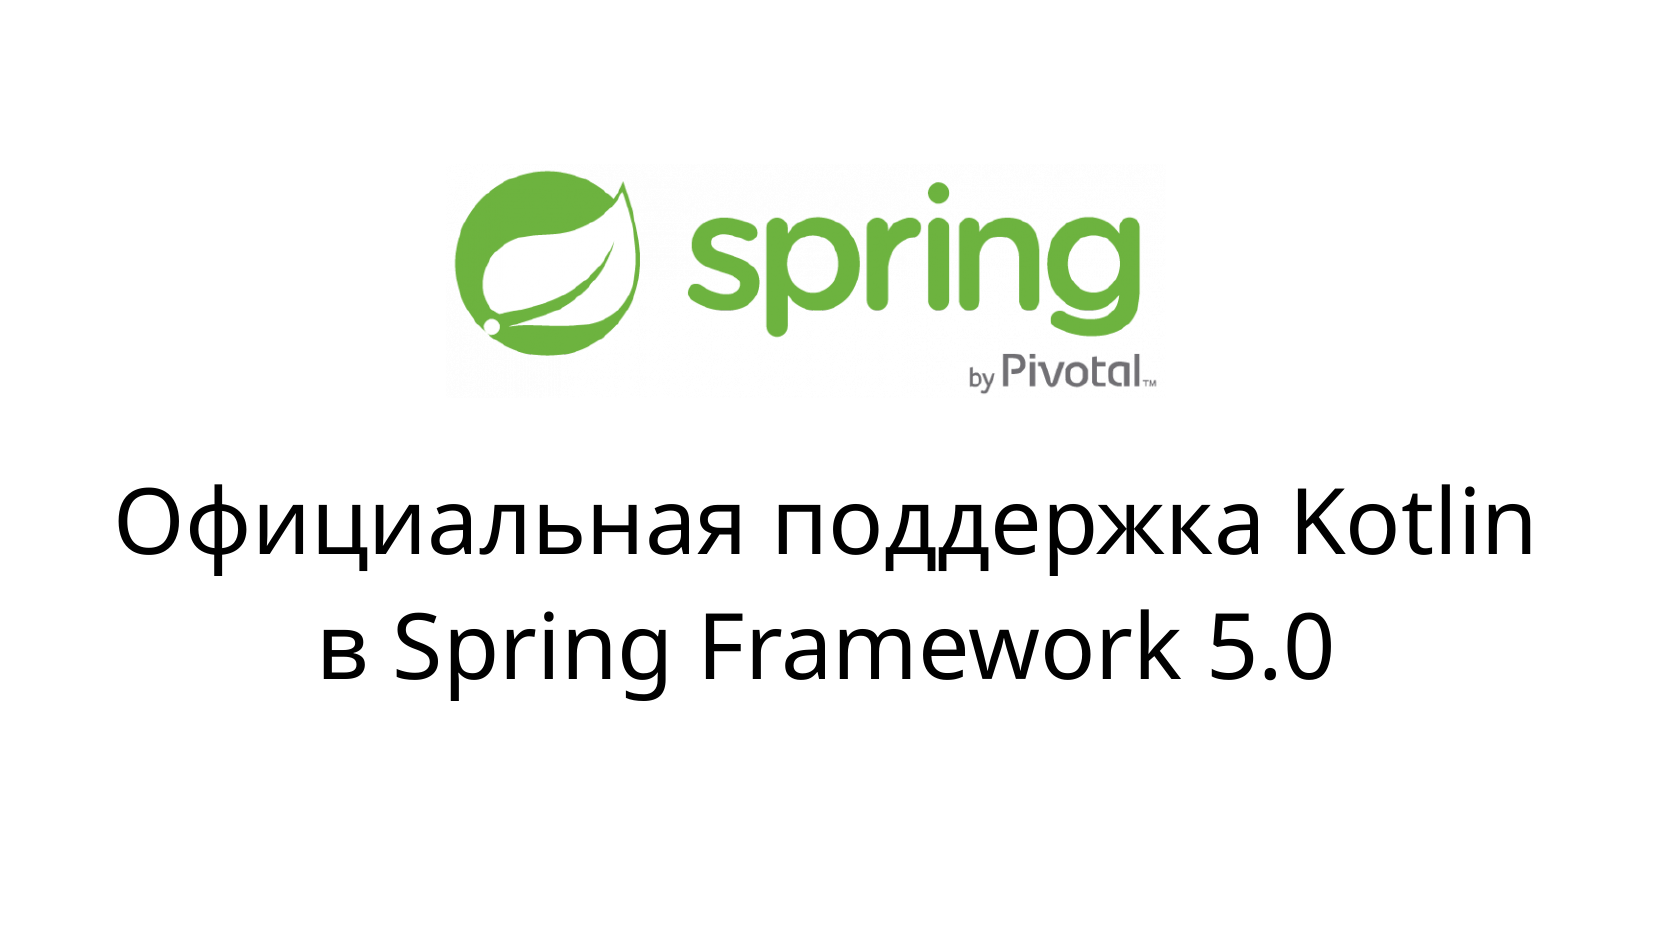

# Официальная поддержка Kotlin в Spring Framework 5.0